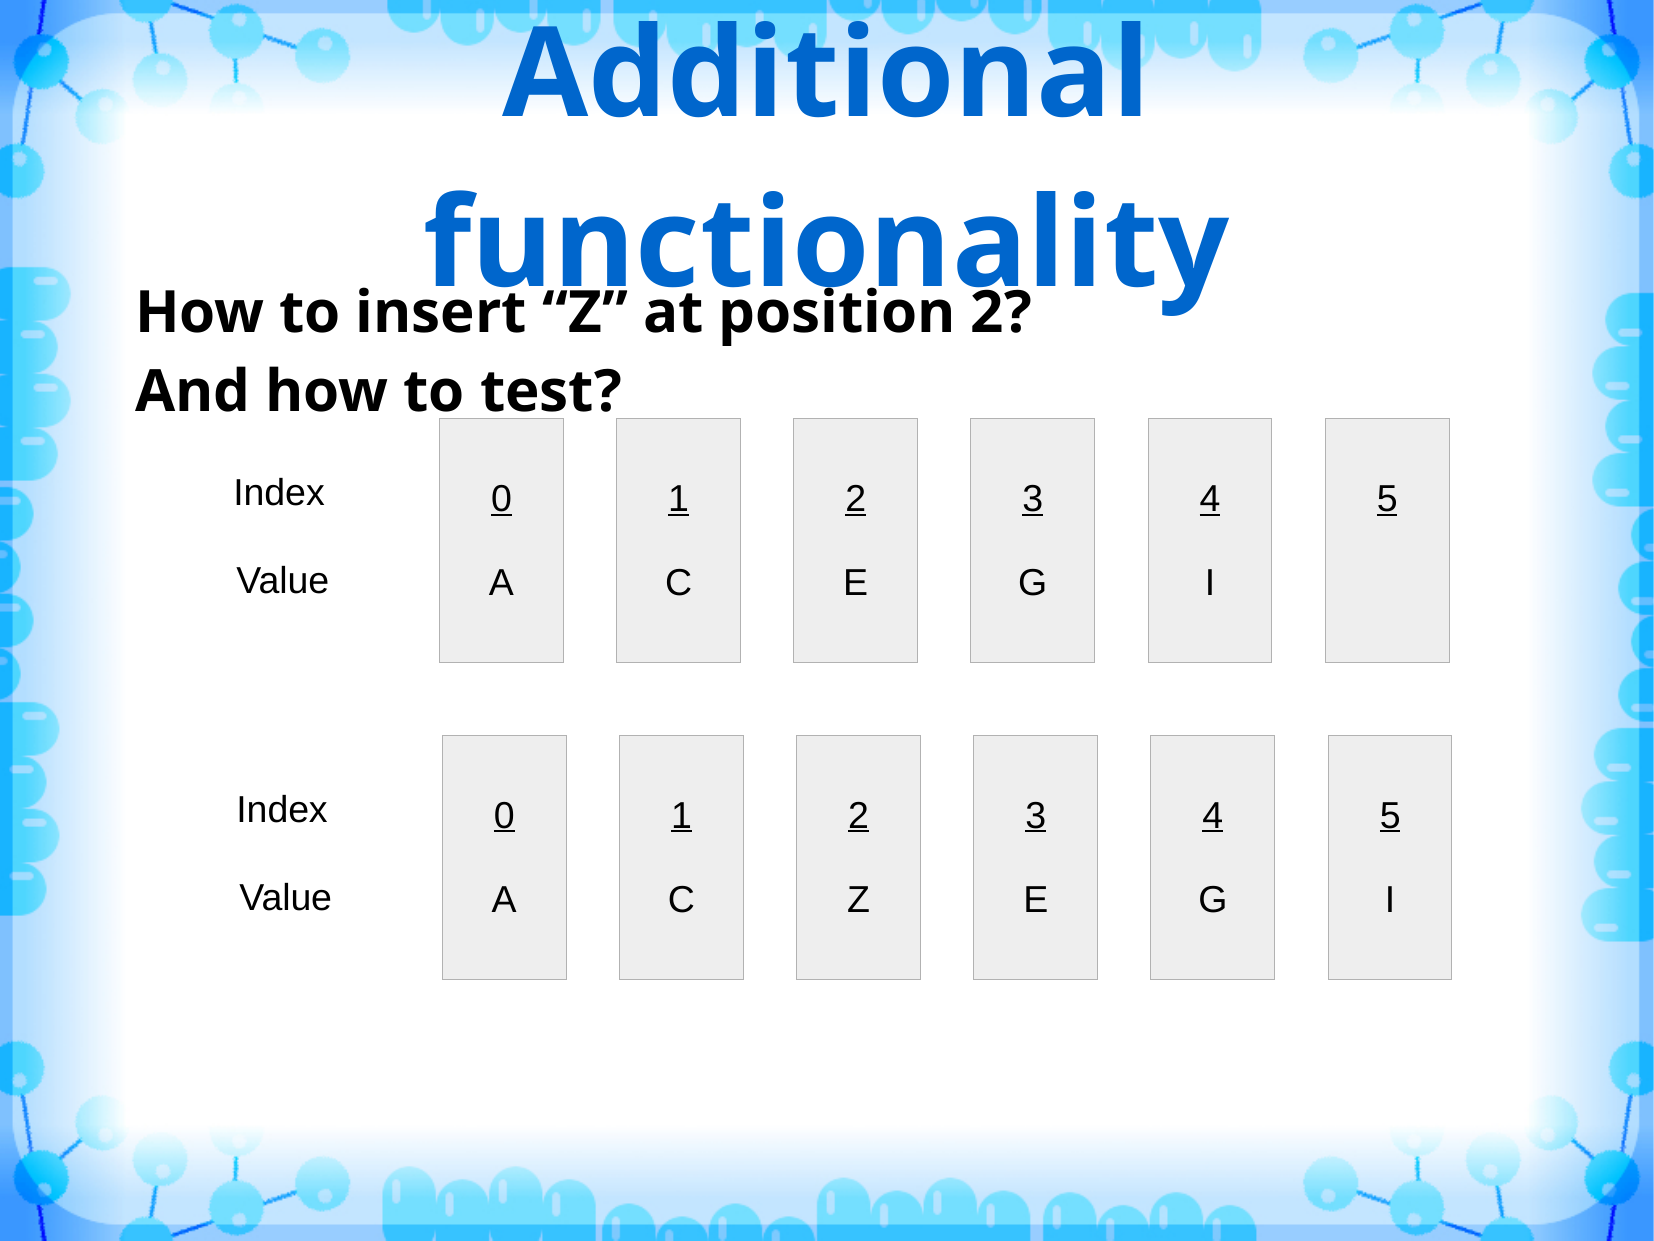

# Additional functionality
How to insert “Z” at position 2?
And how to test?
0
A
1
C
2
E
3
G
4
I
5
Index
Value
0
A
1
C
2
Z
3
E
4
G
5
I
Index
Value